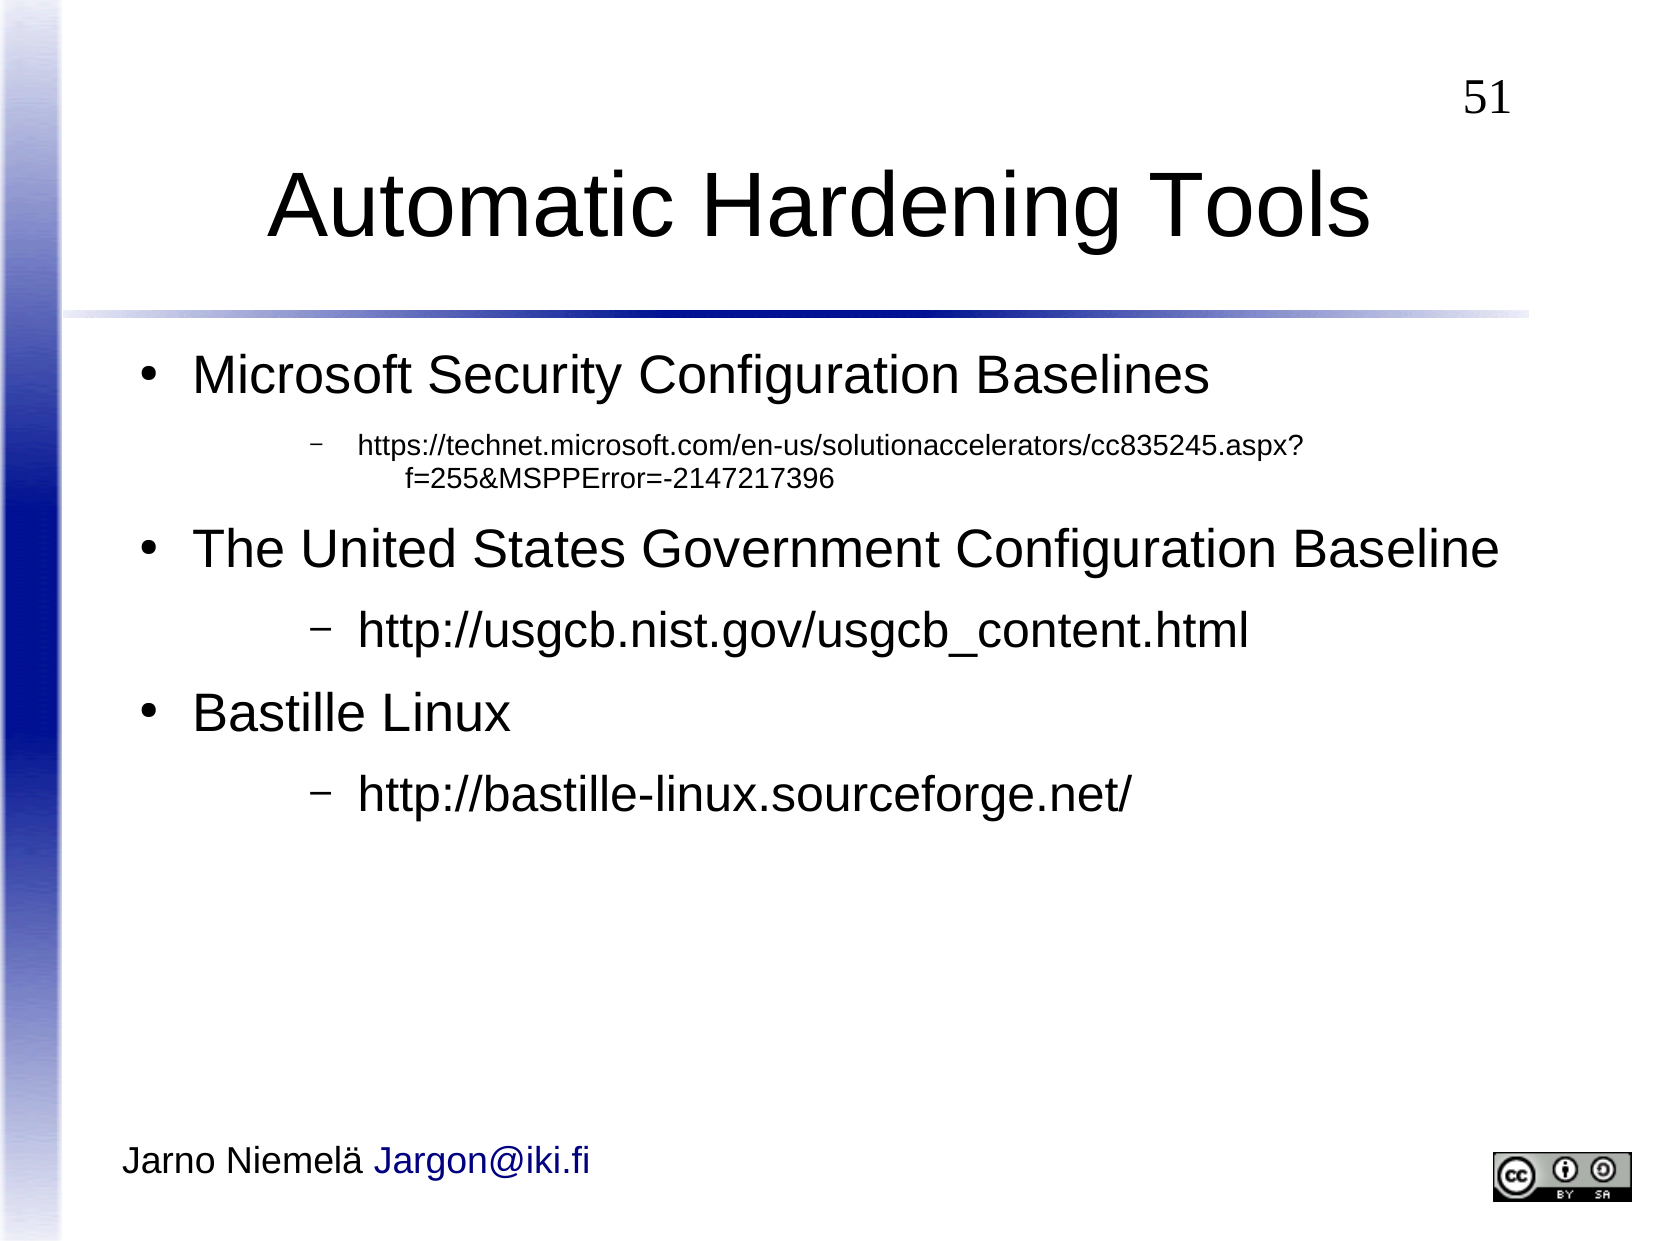

# Automatic Hardening Tools
Microsoft Security Configuration Baselines
https://technet.microsoft.com/en-us/solutionaccelerators/cc835245.aspx?f=255&MSPPError=-2147217396
The United States Government Configuration Baseline
http://usgcb.nist.gov/usgcb_content.html
Bastille Linux
http://bastille-linux.sourceforge.net/